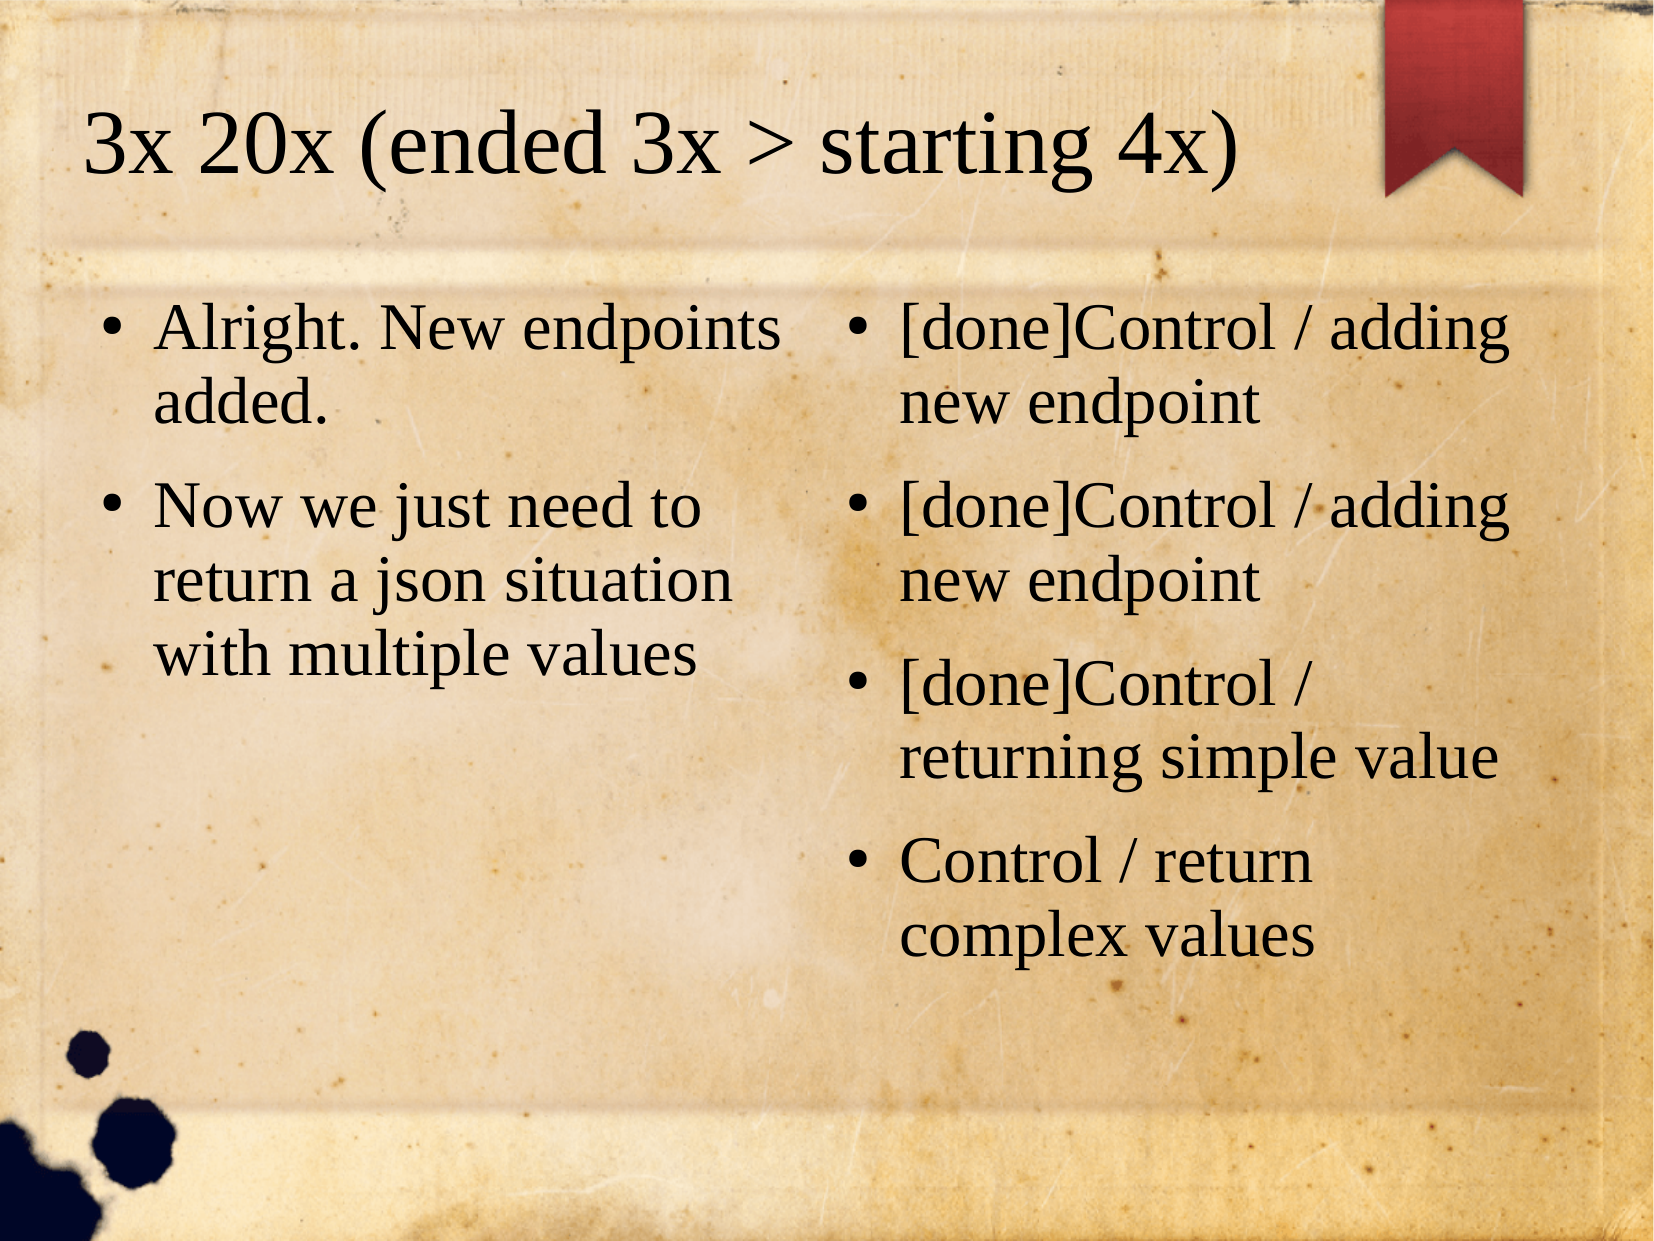

# 3x 20x (ended 3x > starting 4x)
Alright. New endpoints added.
Now we just need to return a json situation with multiple values
[done]Control / adding new endpoint
[done]Control / adding new endpoint
[done]Control / returning simple value
Control / return complex values